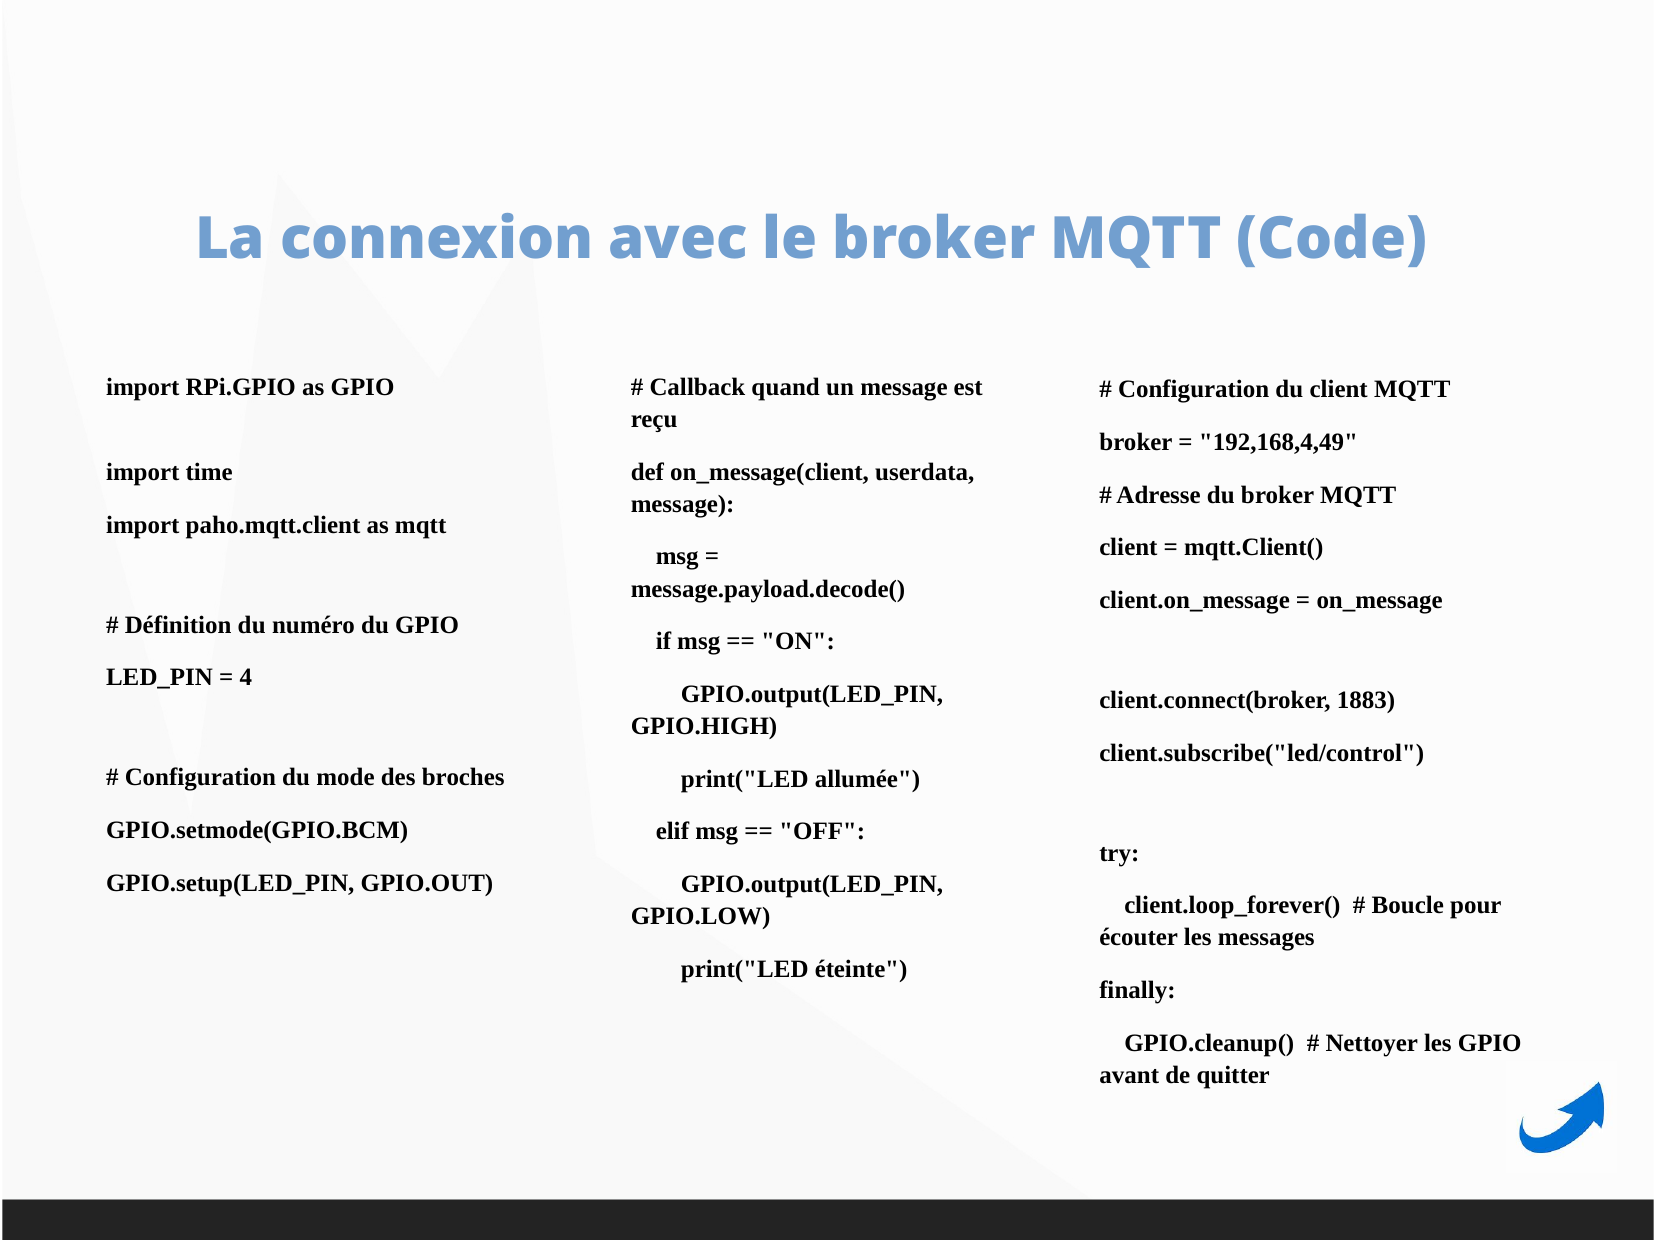

La connexion avec le broker MQTT (Code)
# import RPi.GPIO as GPIO
import time
import paho.mqtt.client as mqtt
# Définition du numéro du GPIO
LED_PIN = 4
# Configuration du mode des broches
GPIO.setmode(GPIO.BCM)
GPIO.setup(LED_PIN, GPIO.OUT)
# Callback quand un message est reçu
def on_message(client, userdata, message):
 msg = message.payload.decode()
 if msg == "ON":
 GPIO.output(LED_PIN, GPIO.HIGH)
 print("LED allumée")
 elif msg == "OFF":
 GPIO.output(LED_PIN, GPIO.LOW)
 print("LED éteinte")
# Configuration du client MQTT
broker = "192,168,4,49"
# Adresse du broker MQTT
client = mqtt.Client()
client.on_message = on_message
client.connect(broker, 1883)
client.subscribe("led/control")
try:
 client.loop_forever() # Boucle pour écouter les messages
finally:
 GPIO.cleanup() # Nettoyer les GPIO avant de quitter